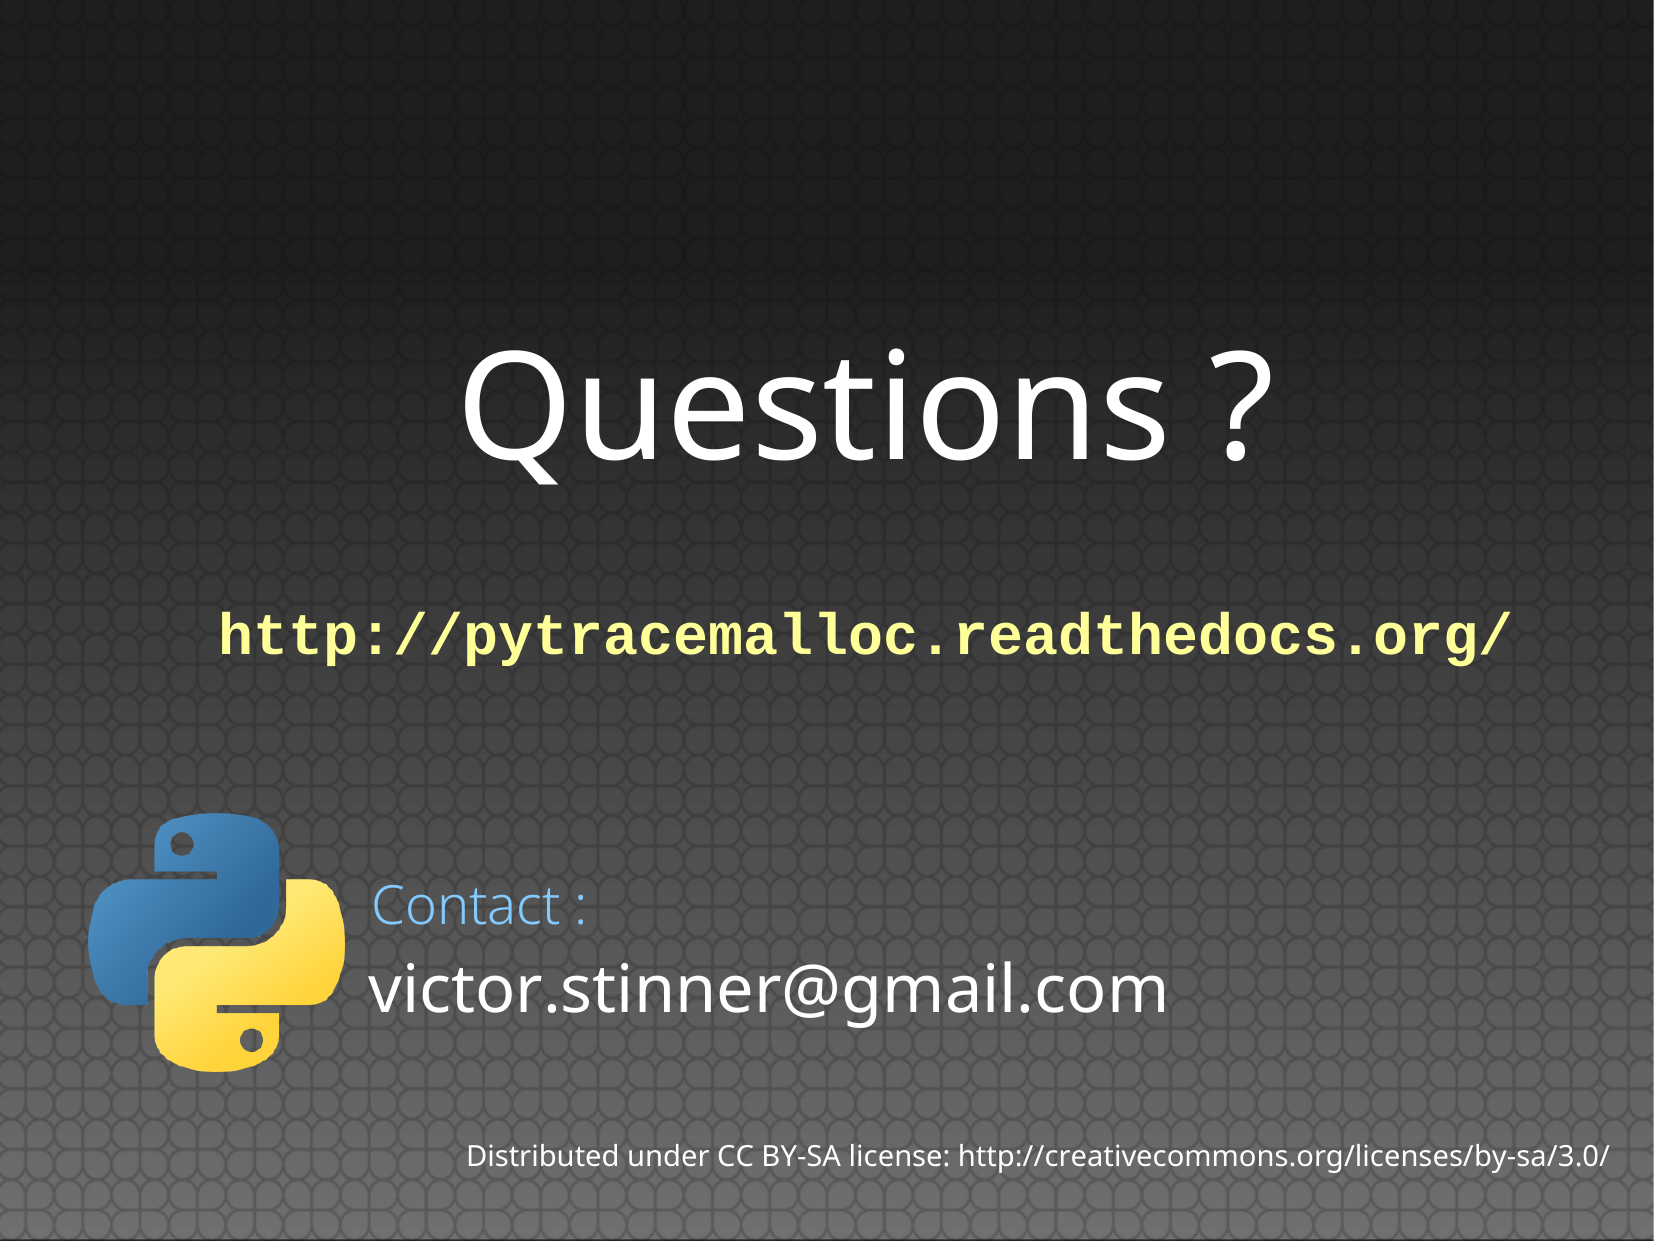

# Questions ? http://pytracemalloc.readthedocs.org/
Contact :
victor.stinner@gmail.com
Distributed under CC BY-SA license: http://creativecommons.org/licenses/by-sa/3.0/